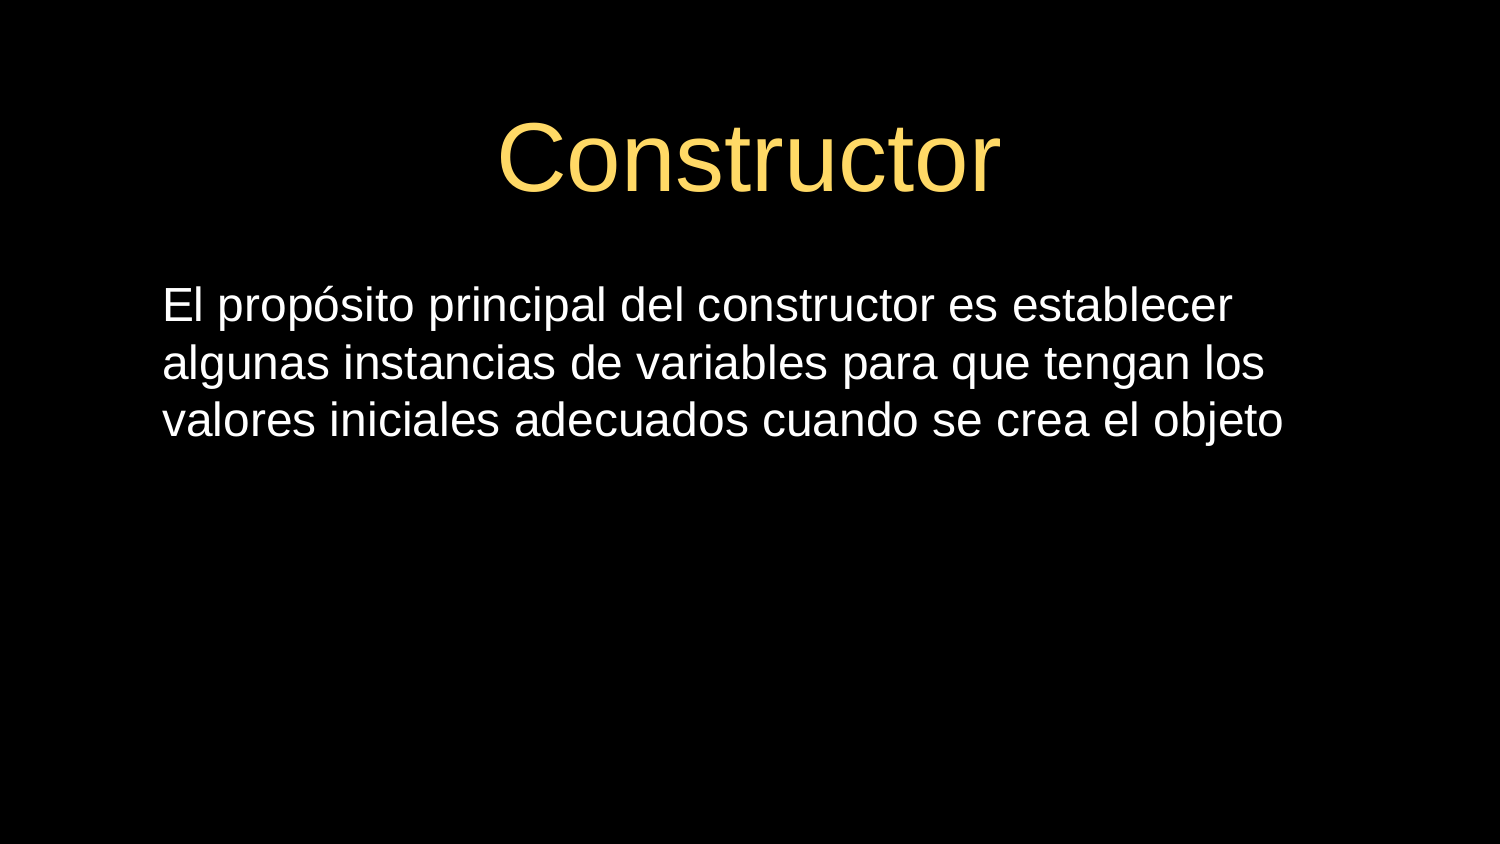

# Constructor
El propósito principal del constructor es establecer algunas instancias de variables para que tengan los valores iniciales adecuados cuando se crea el objeto